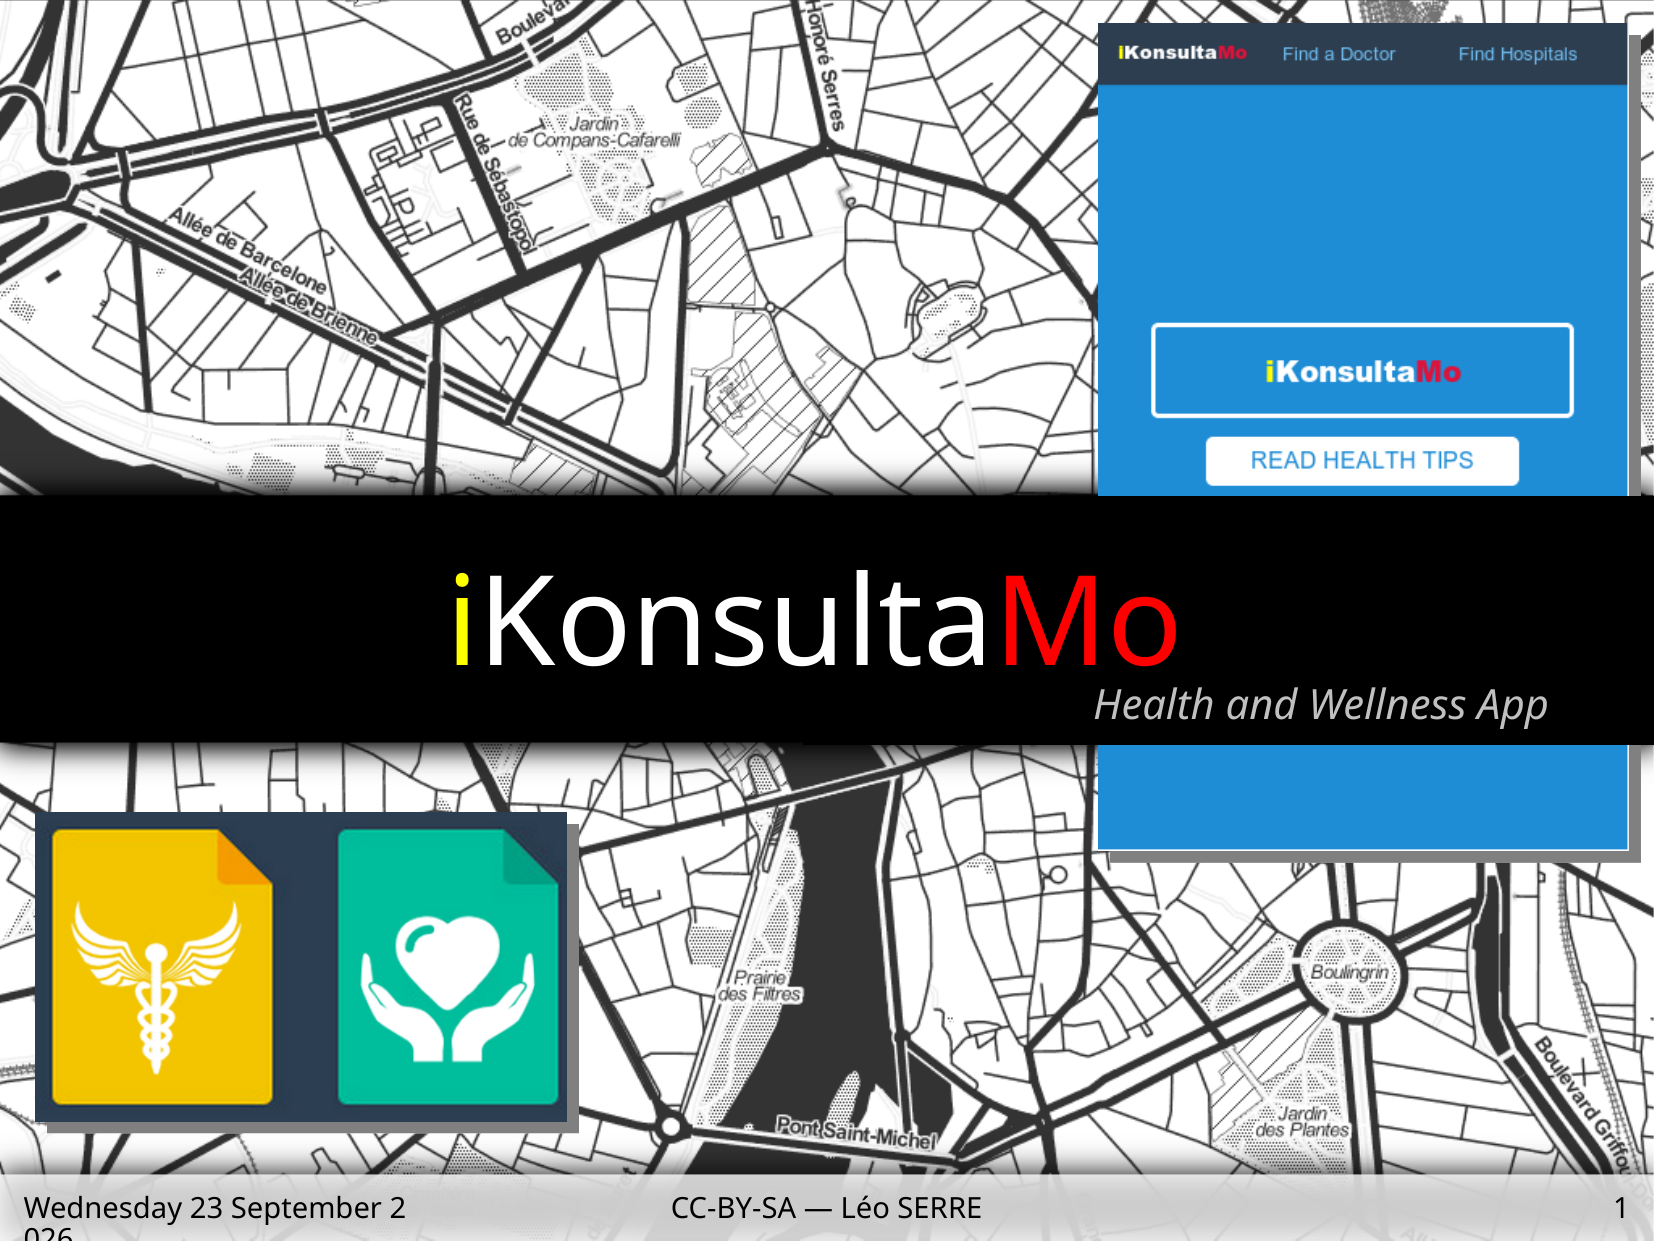

# iKonsultaMo
Health and Wellness App
CC-BY-SA — Léo SERRE
1